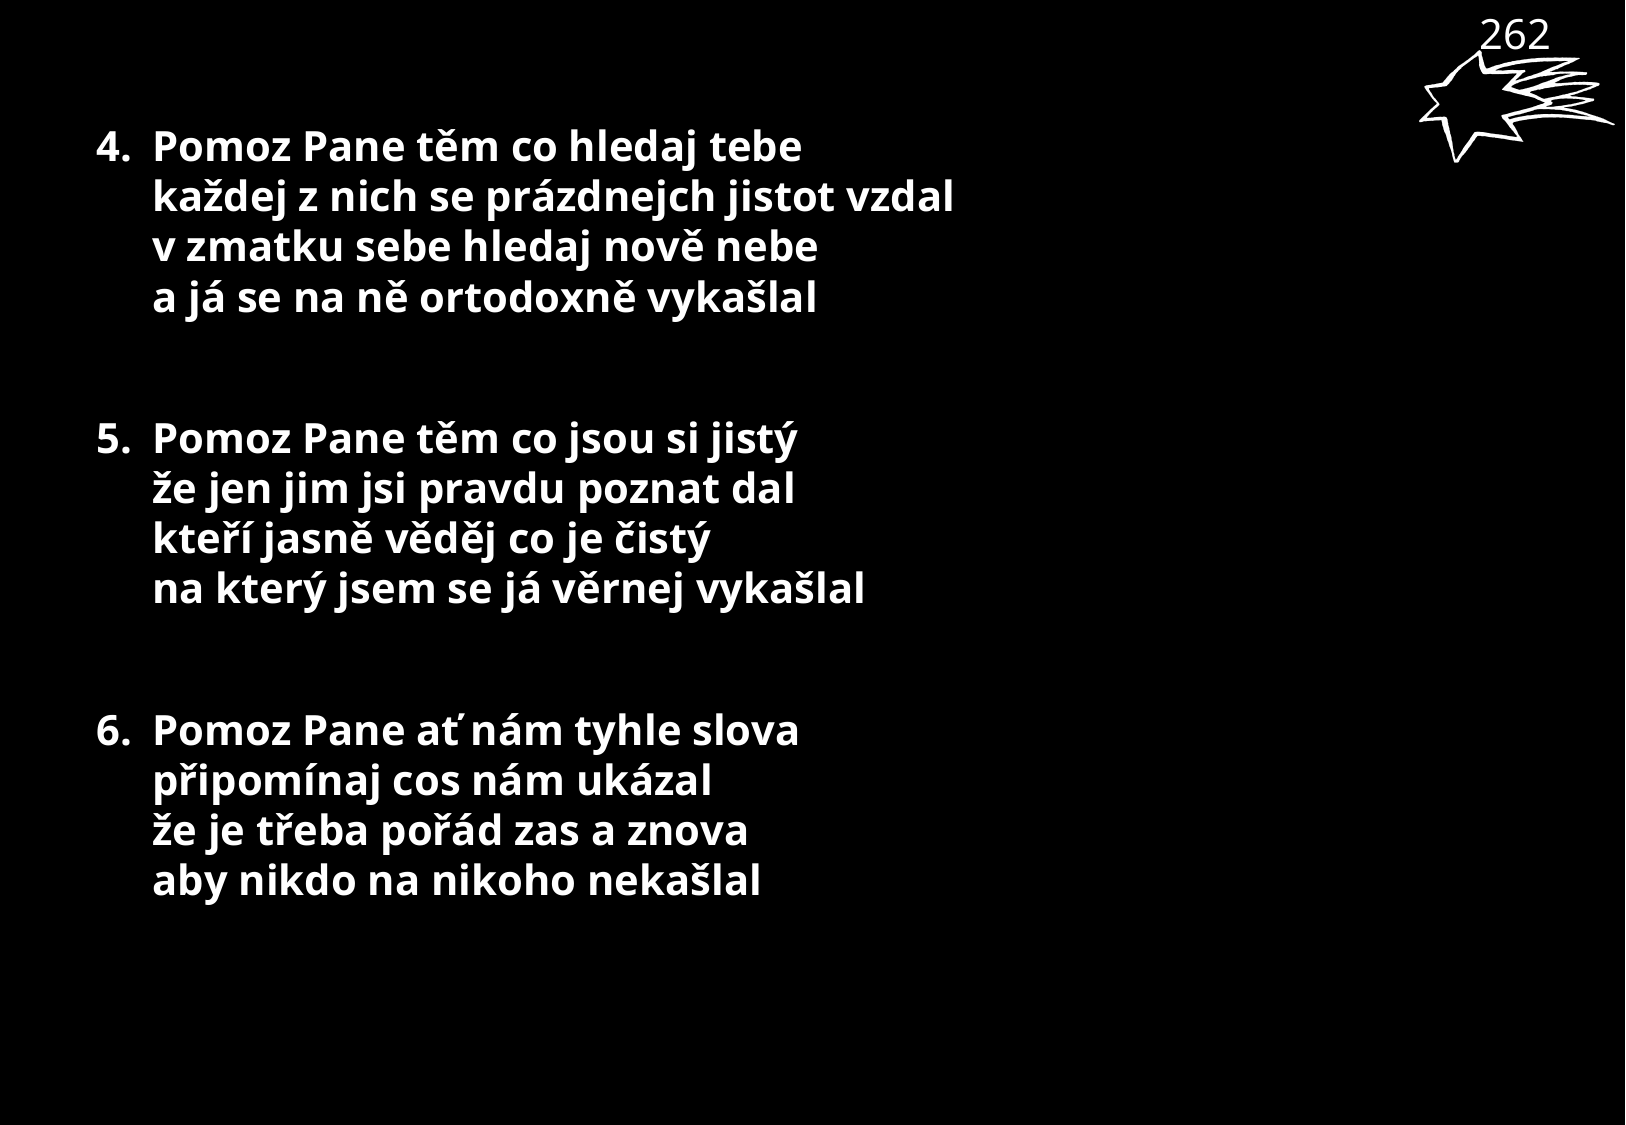

262
# 4.	Pomoz Pane těm co hledaj tebe každej z nich se prázdnejch jistot vzdal v zmatku sebe hledaj nově nebe a já se na ně ortodoxně vykašlal
5.	Pomoz Pane těm co jsou si jistý
že jen jim jsi pravdu poznat dal
kteří jasně věděj co je čistý
na který jsem se já věrnej vykašlal
6.	Pomoz Pane ať nám tyhle slova
připomínaj cos nám ukázal
že je třeba pořád zas a znova
aby nikdo na nikoho nekašlal